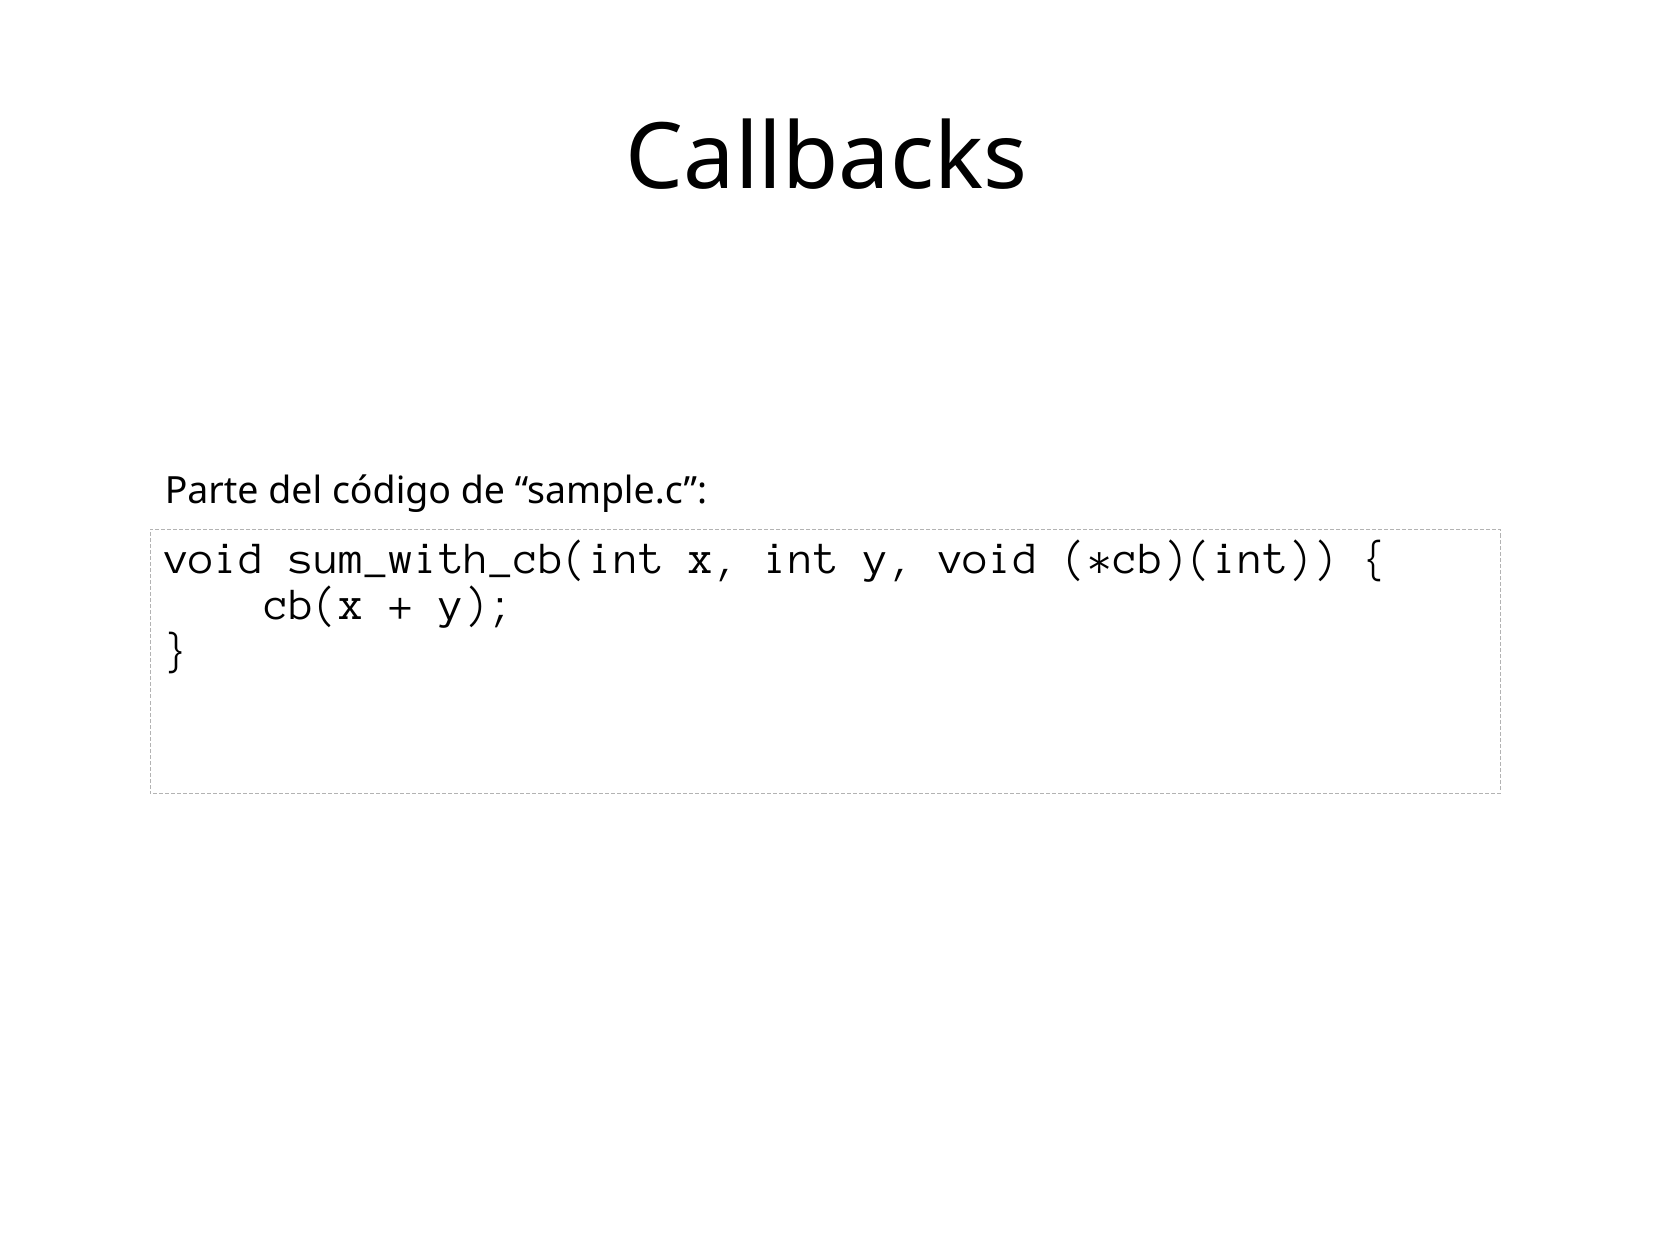

# Callbacks
Parte del código de “sample.c”:
void sum_with_cb(int x, int y, void (*cb)(int)) {
 cb(x + y);
}